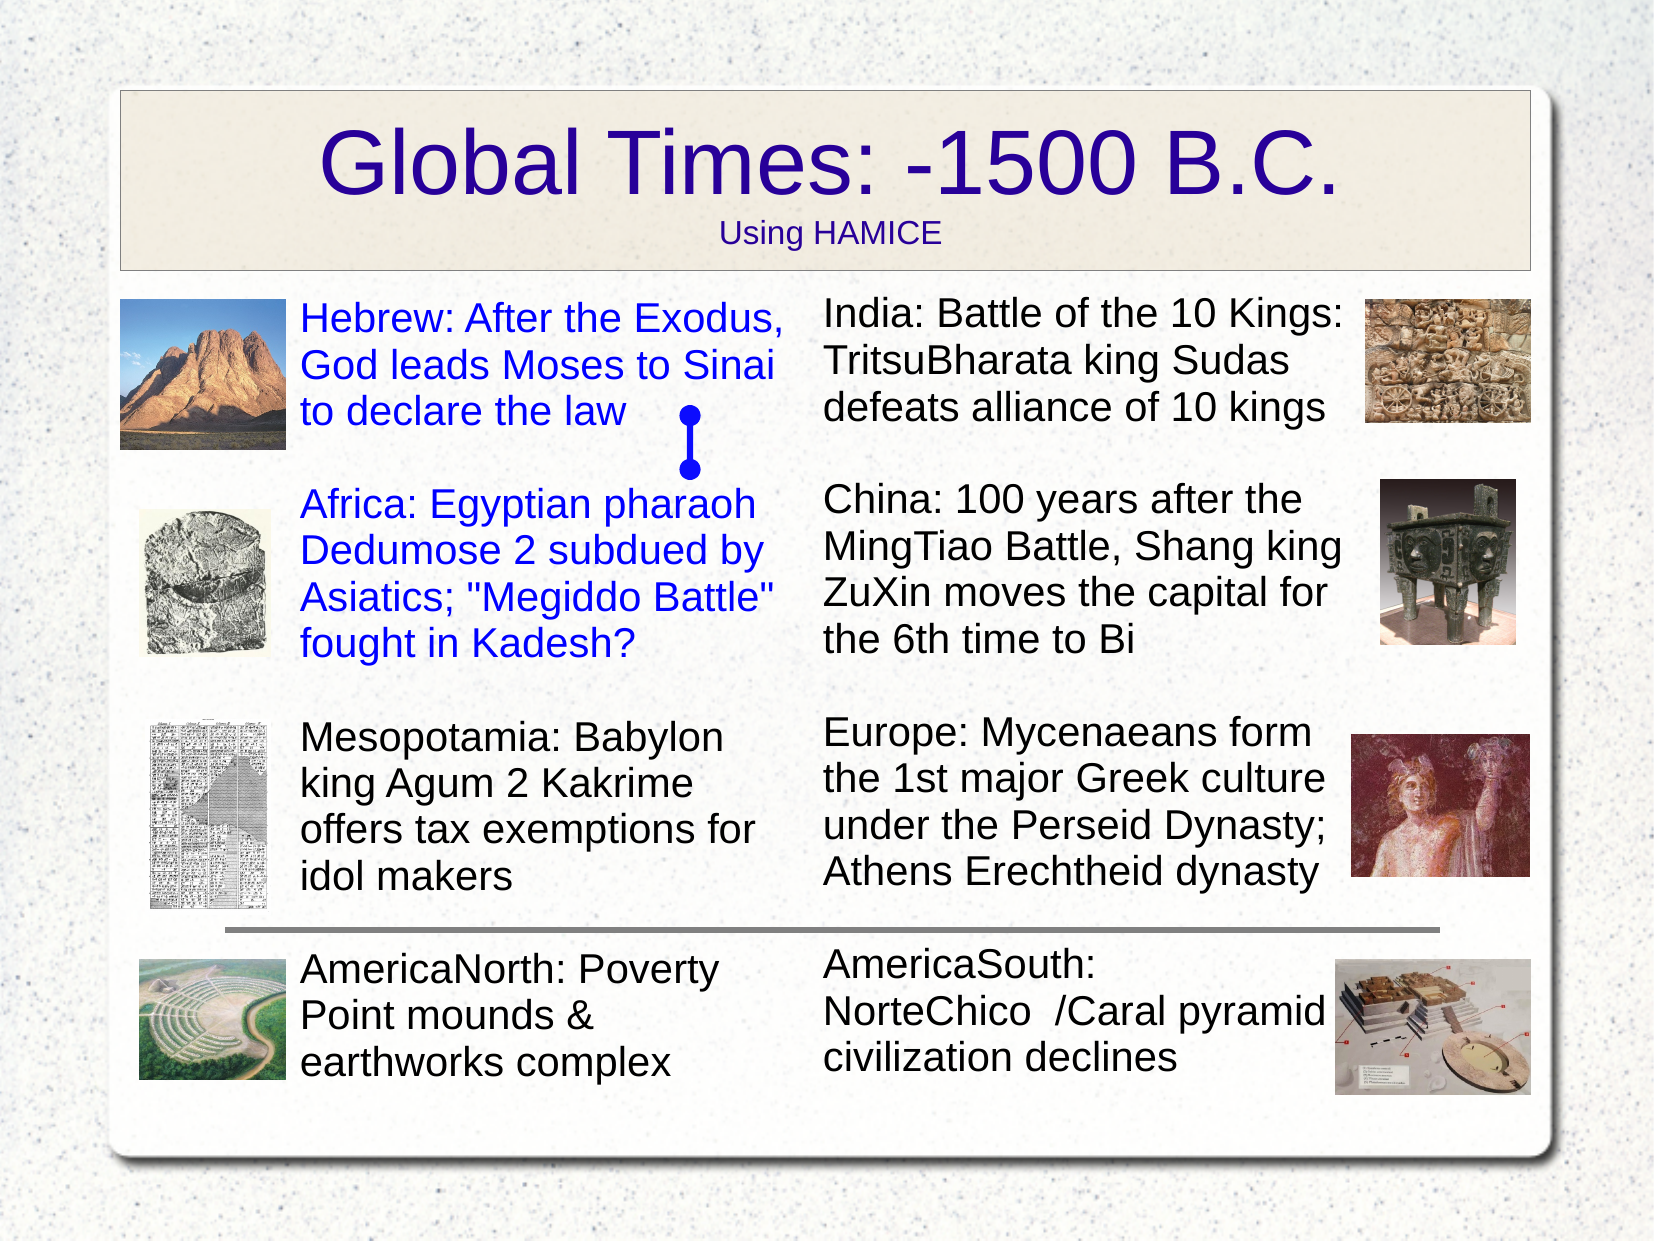

Global Times: -1500 B.C.
Using HAMICE
India: Battle of the 10 Kings: TritsuBharata king Sudas defeats alliance of 10 kings
China: 100 years after the MingTiao Battle, Shang king ZuXin moves the capital for the 6th time to Bi
Europe: Mycenaeans form the 1st major Greek culture under the Perseid Dynasty; Athens Erechtheid dynasty
AmericaSouth: NorteChico /Caral pyramid civilization declines
Hebrew: After the Exodus, God leads Moses to Sinai to declare the law
Africa: Egyptian pharaoh Dedumose 2 subdued by Asiatics; "Megiddo Battle" fought in Kadesh?
Mesopotamia: Babylon king Agum 2 Kakrime offers tax exemptions for idol makers
AmericaNorth: Poverty Point mounds & earthworks complex